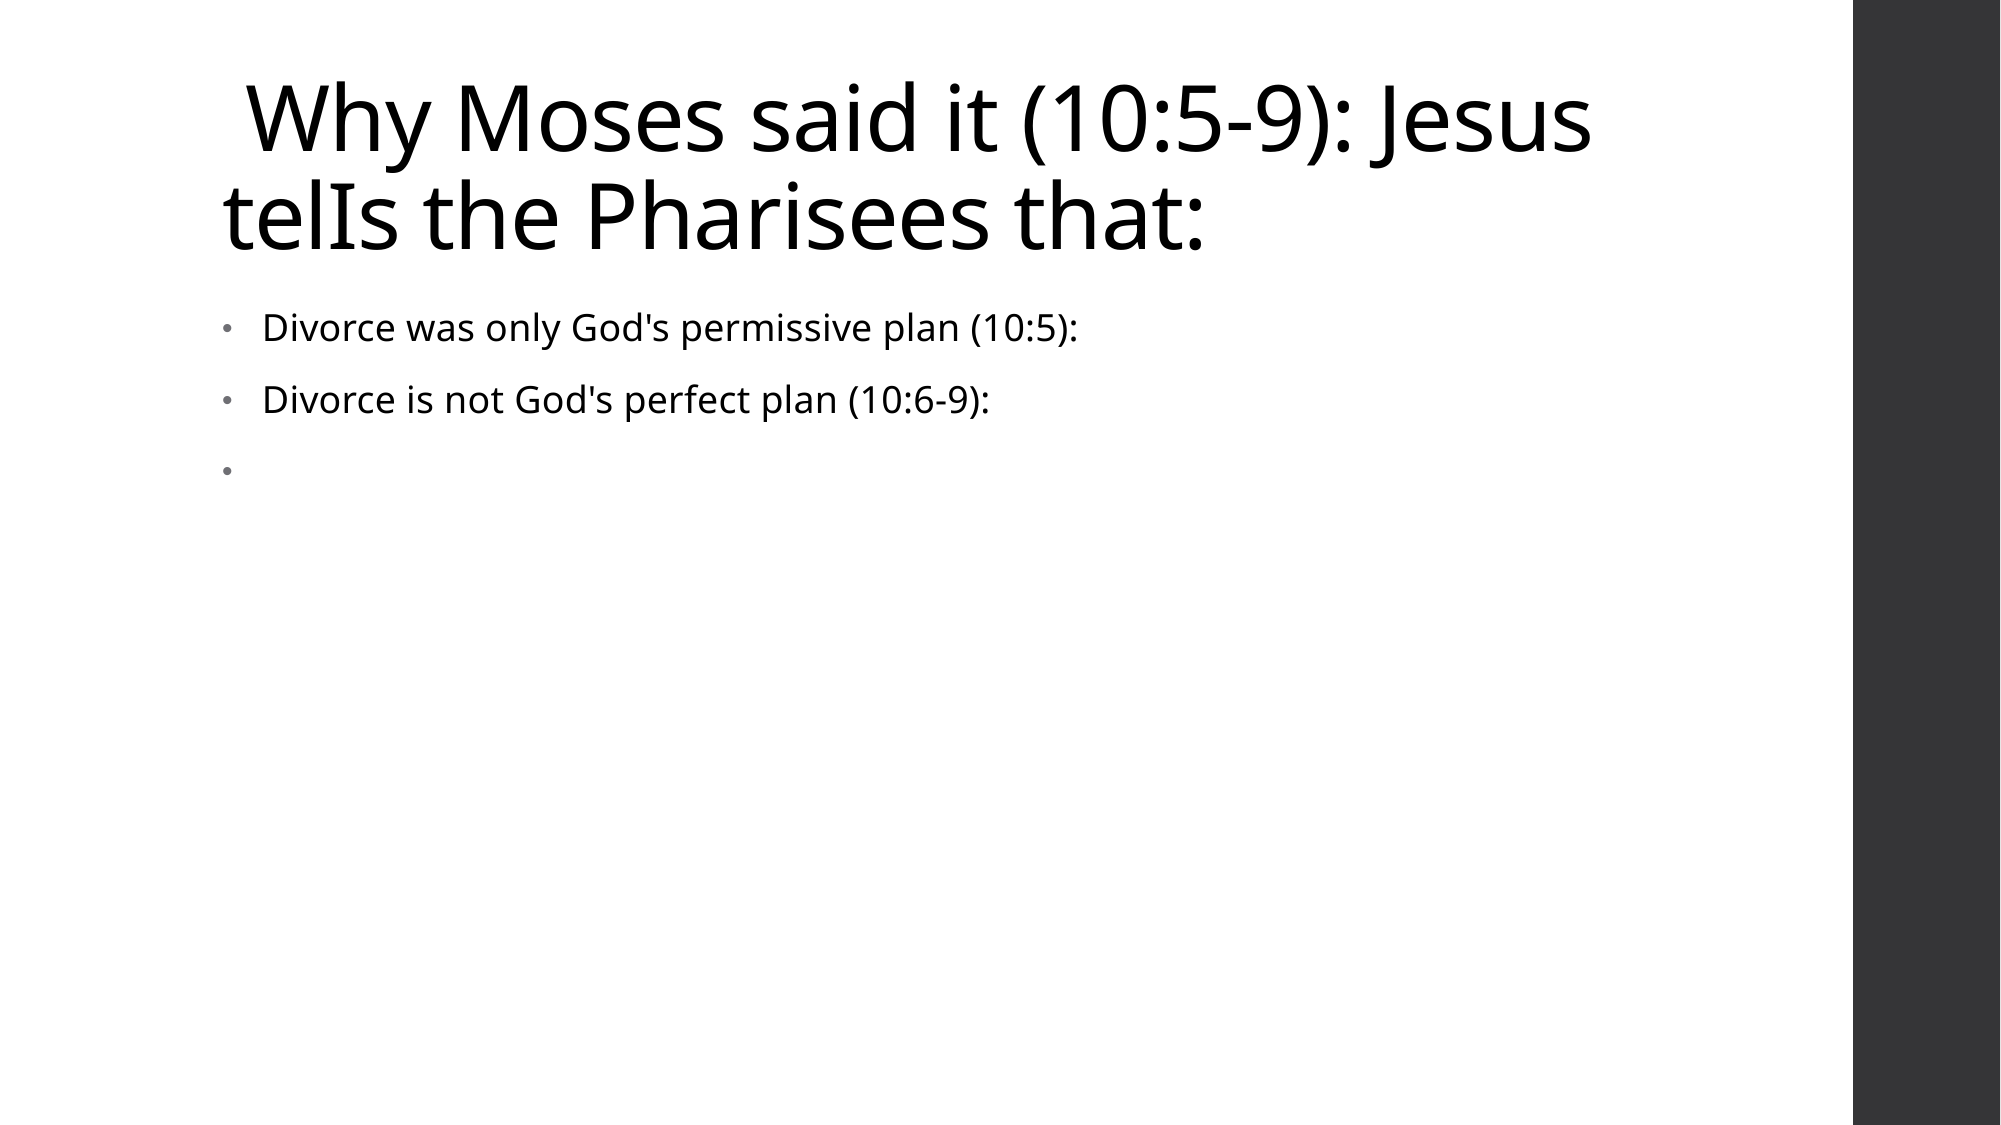

# Why Moses said it (10:5-9): Jesus telIs the Pharisees that:
 Divorce was only God's permissive plan (10:5):
 Divorce is not God's perfect plan (10:6-9):